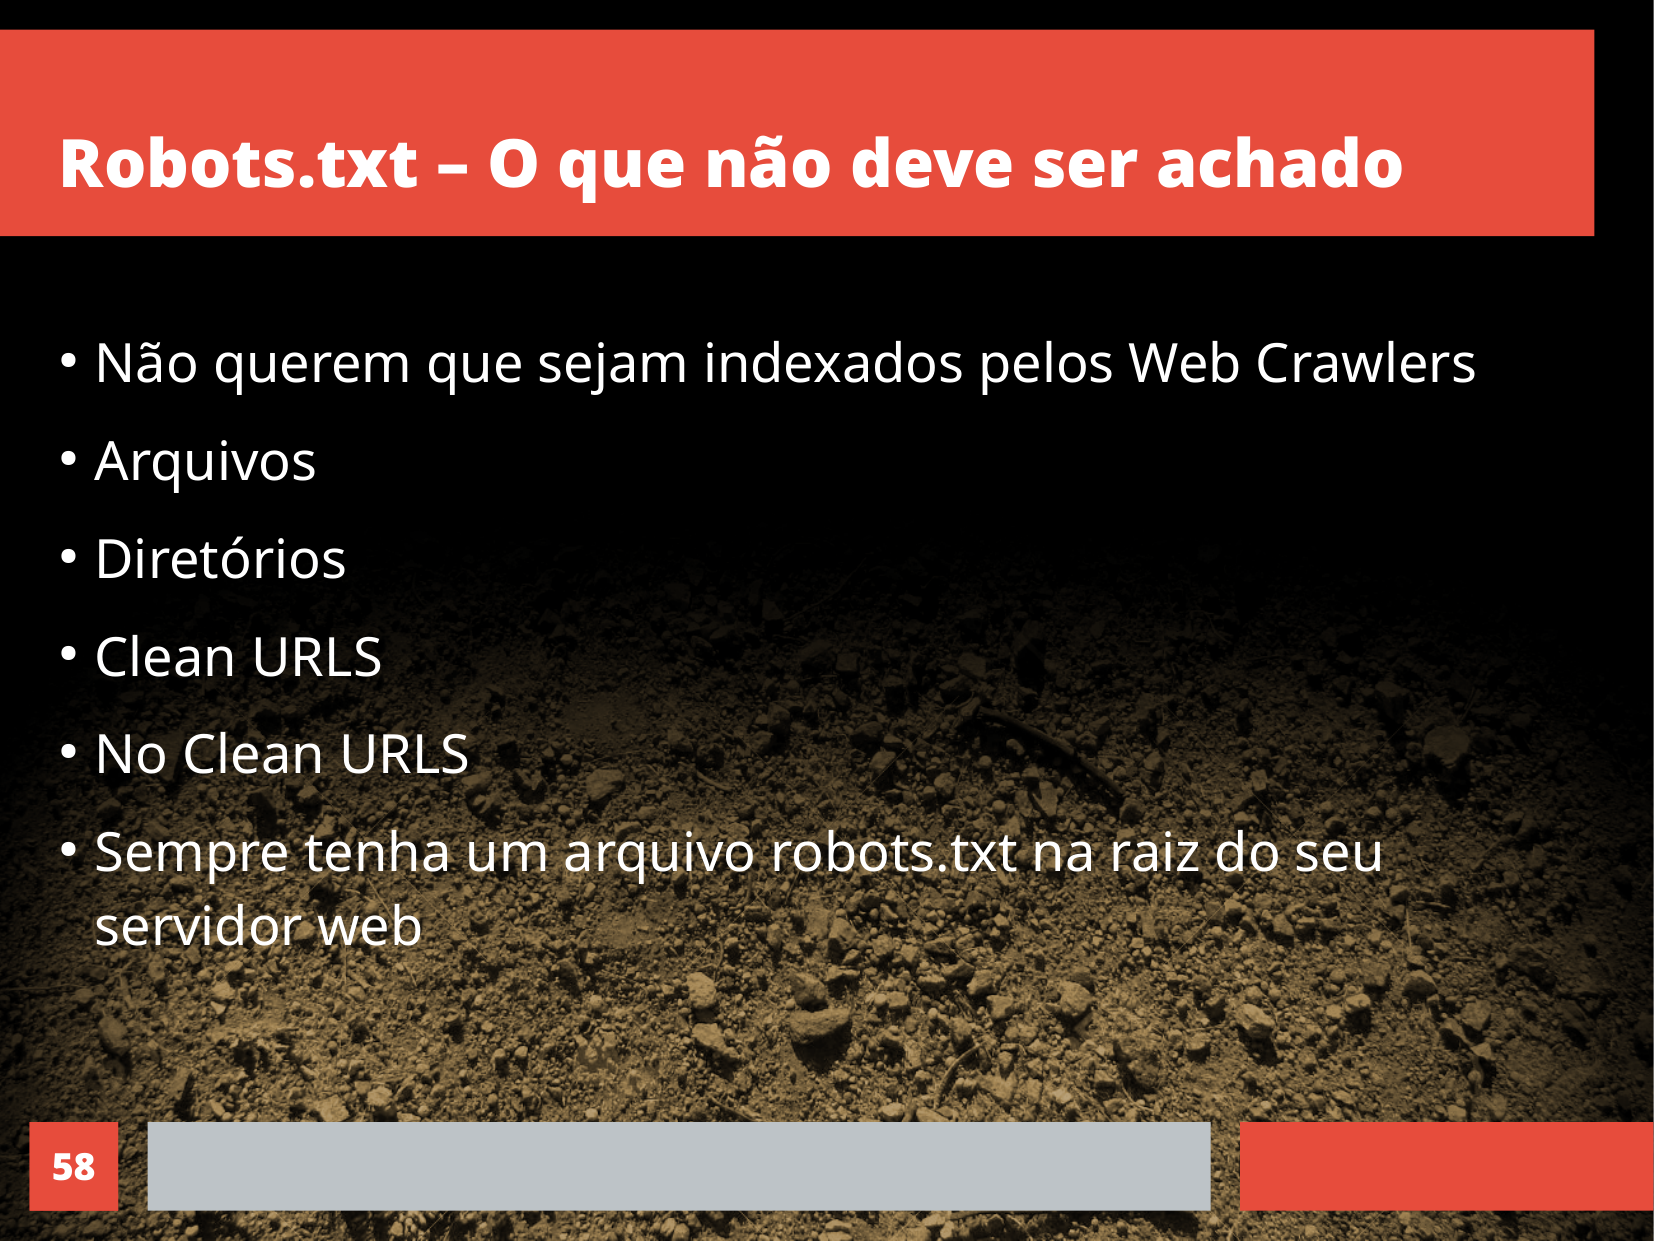

# Robots.txt – O que não deve ser achado
Não querem que sejam indexados pelos Web Crawlers
Arquivos
Diretórios
Clean URLS
No Clean URLS
Sempre tenha um arquivo robots.txt na raiz do seu servidor web
58